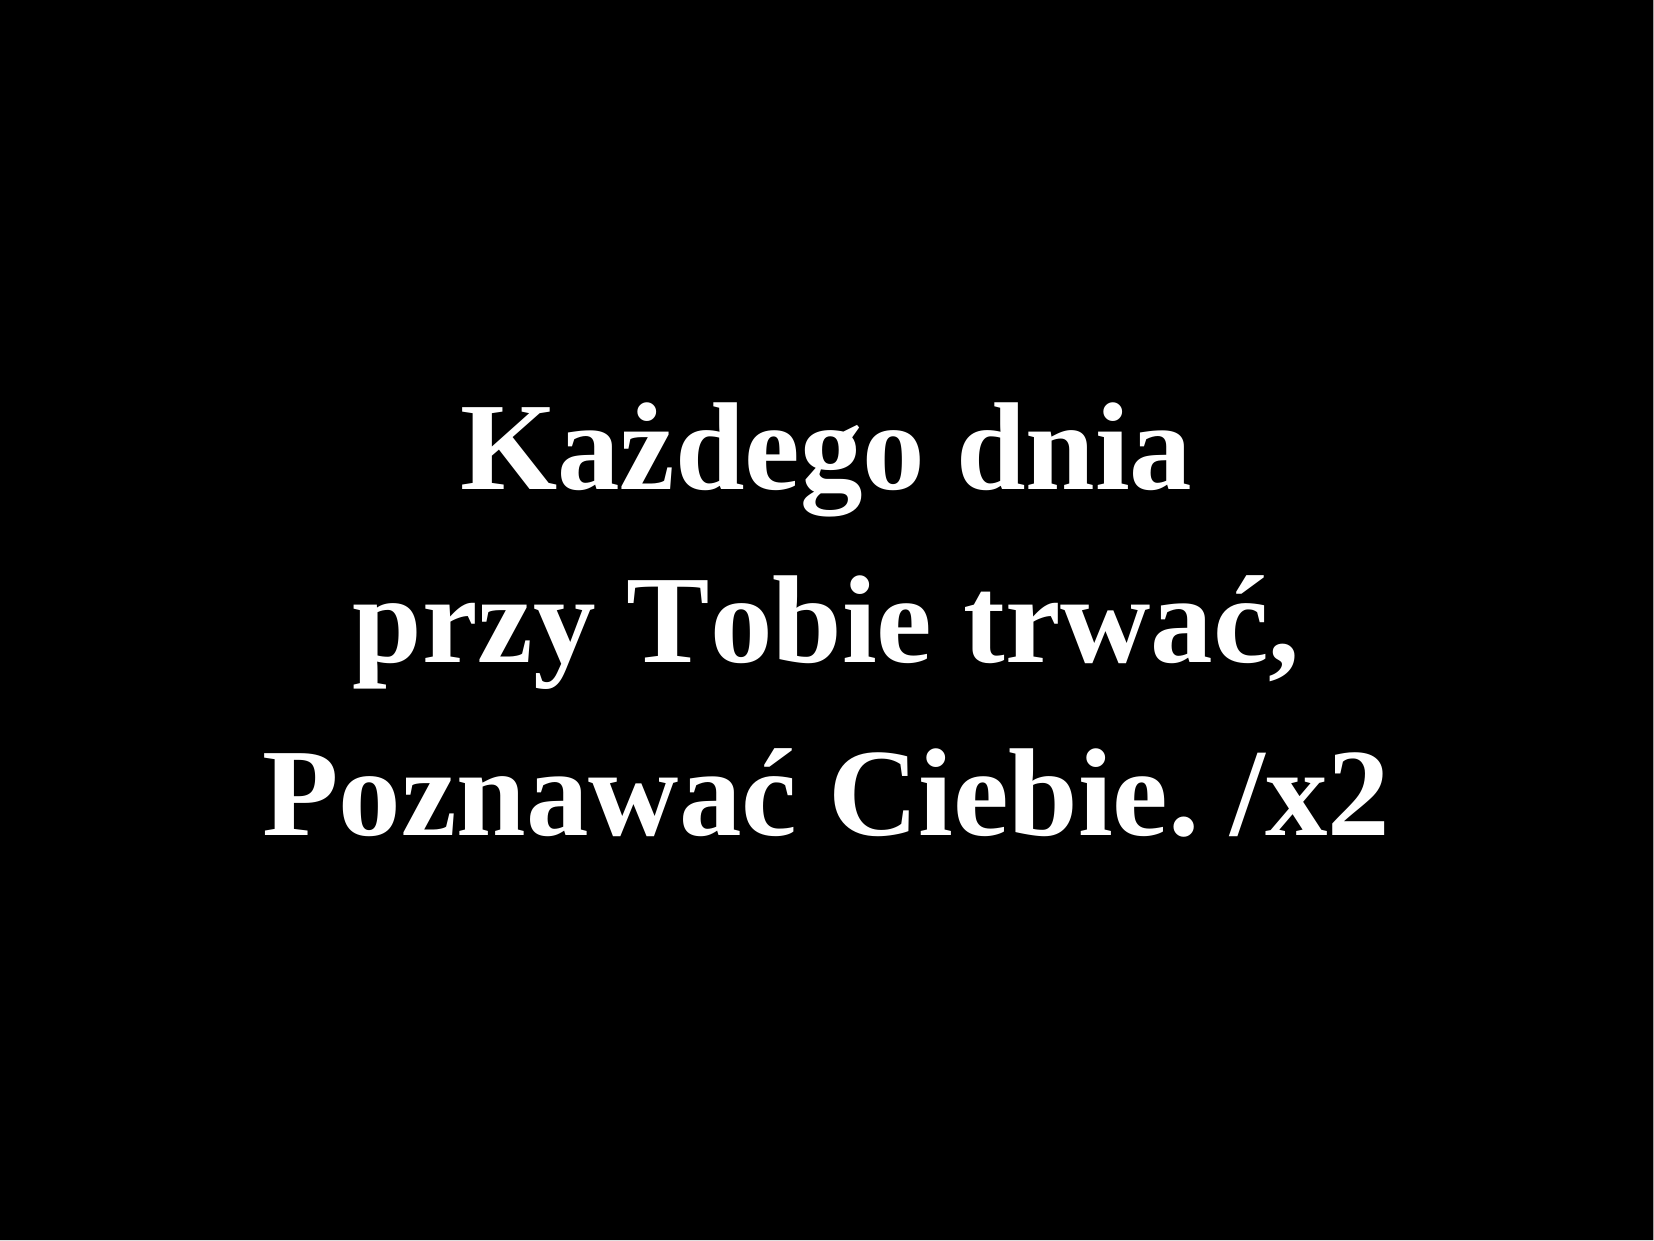

# Każdego dnia ppp przy Tobie trwać, ppp Poznawać Ciebie. /x2